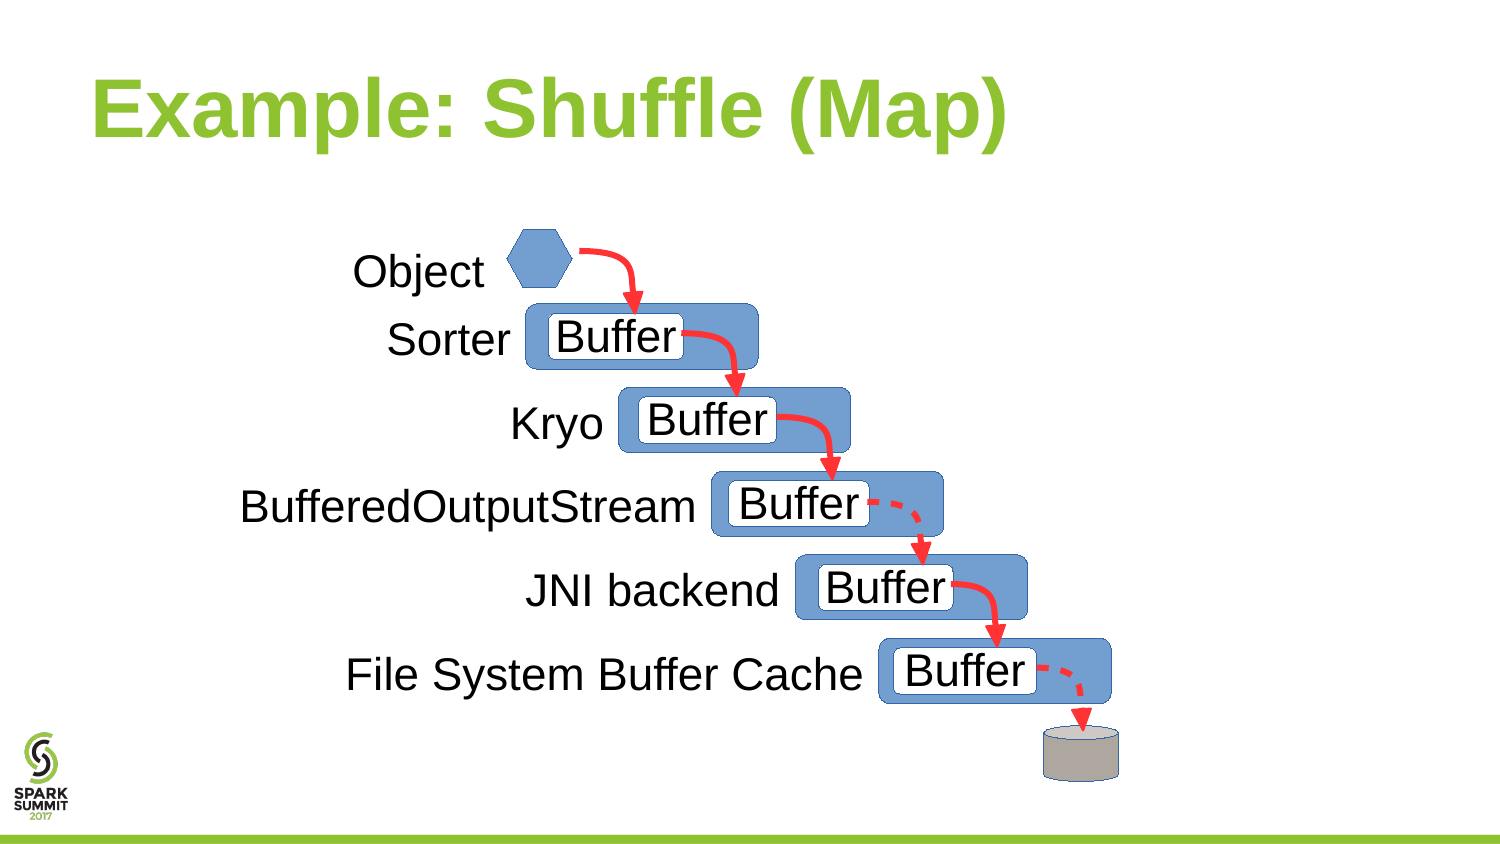

# Example: Shuffle (Map)
Object
Sorter
Buffer
Kryo
Buffer
BufferedOutputStream
Buffer
JNI backend
Buffer
File System Buffer Cache
Buffer